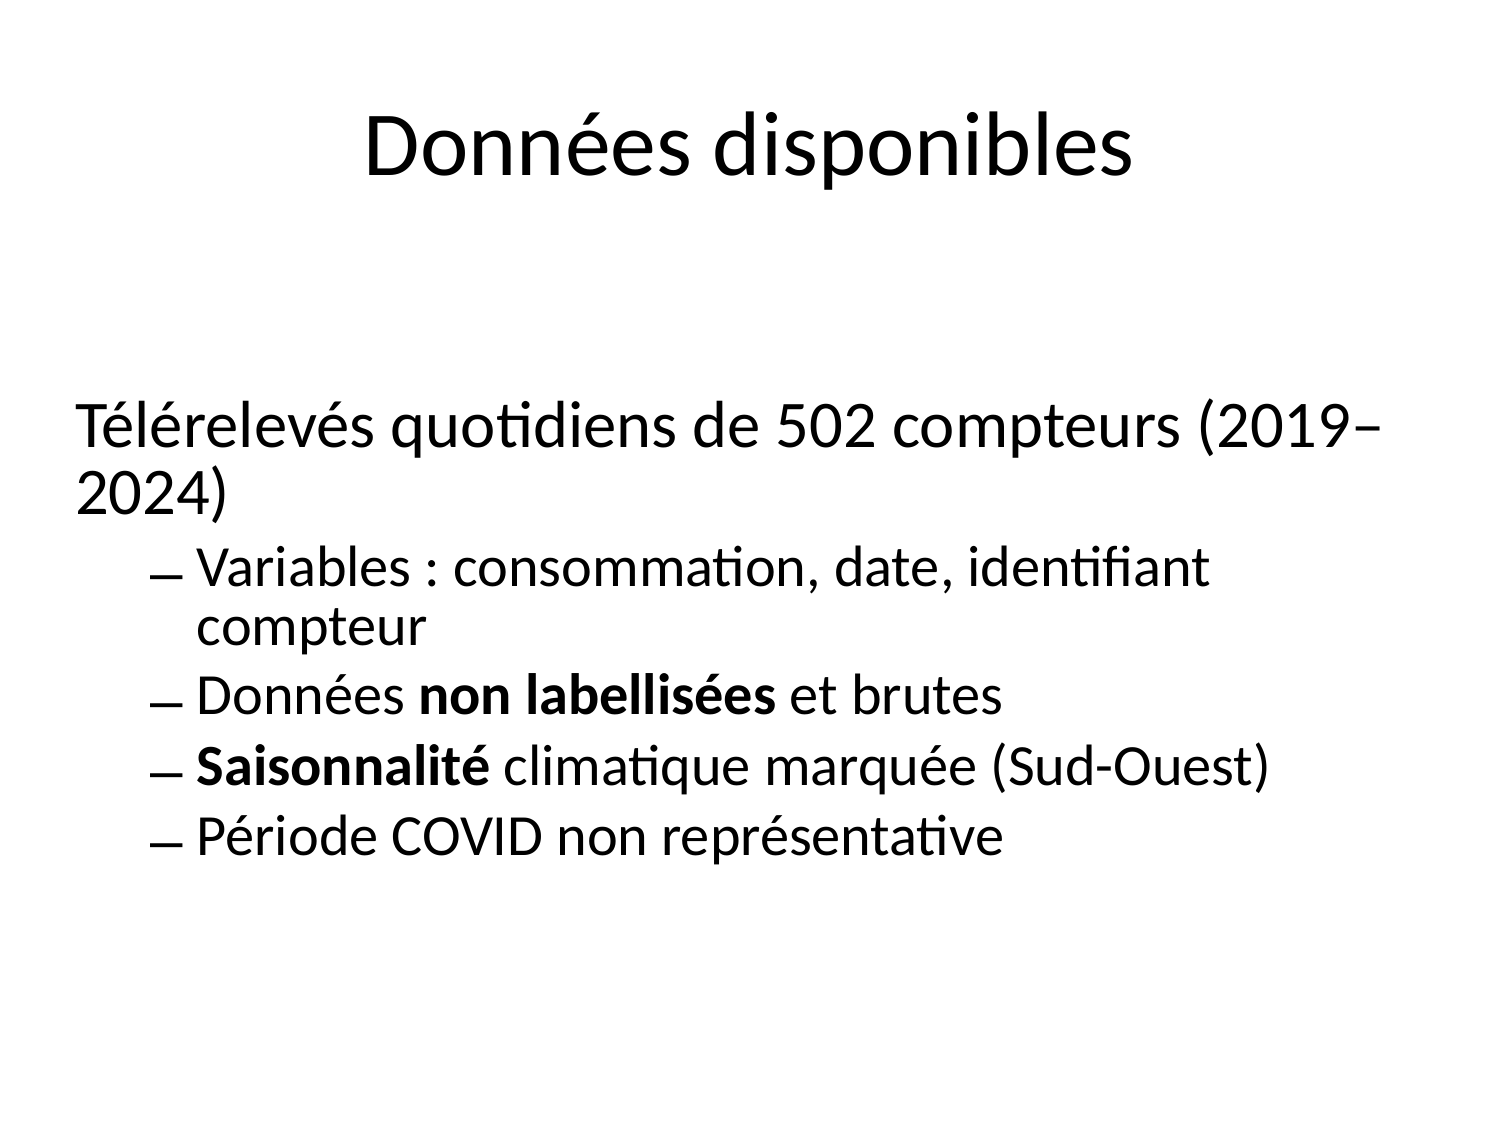

# Données disponibles
Télérelevés quotidiens de 502 compteurs (2019–2024)
Variables : consommation, date, identifiant compteur
Données non labellisées et brutes
Saisonnalité climatique marquée (Sud-Ouest)
Période COVID non représentative